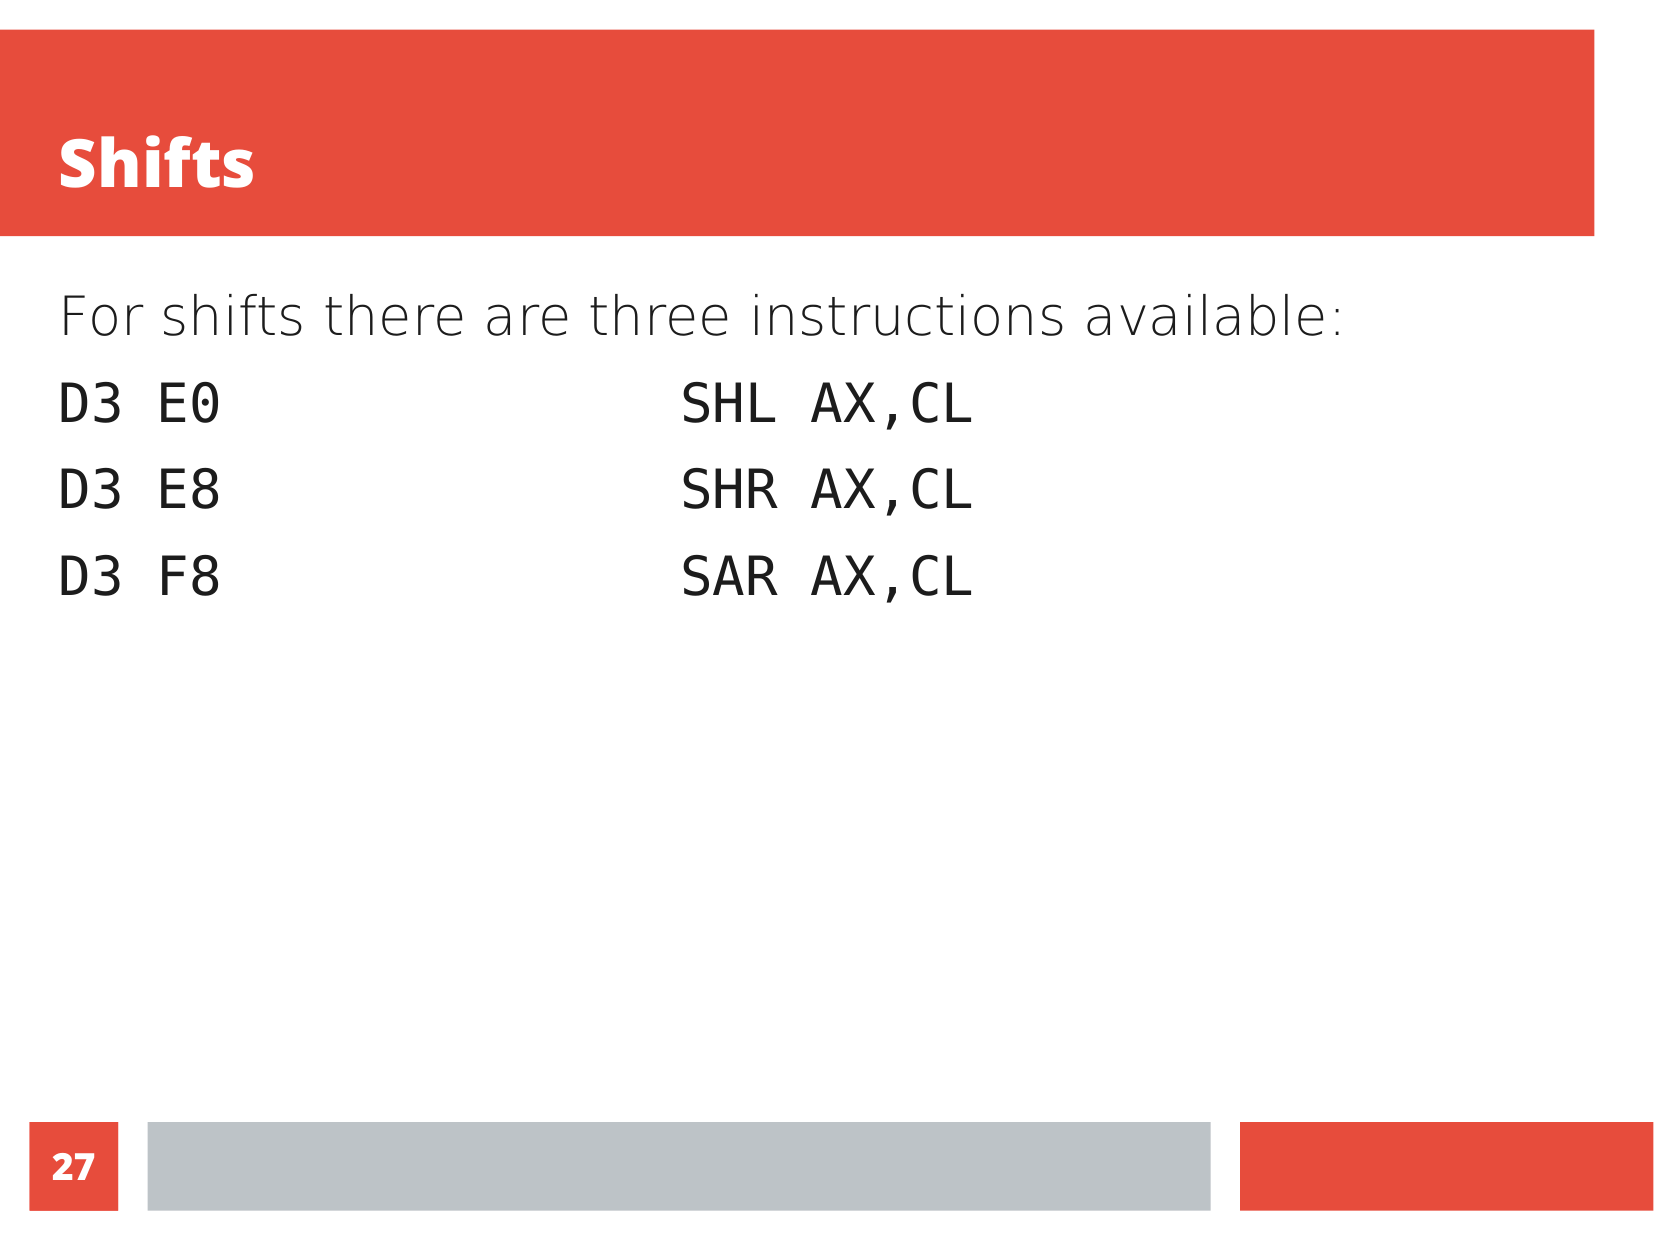

# Shifts
For shifts there are three instructions available:
D3 E0 SHL AX,CL
D3 E8 SHR AX,CL
D3 F8 SAR AX,CL
27